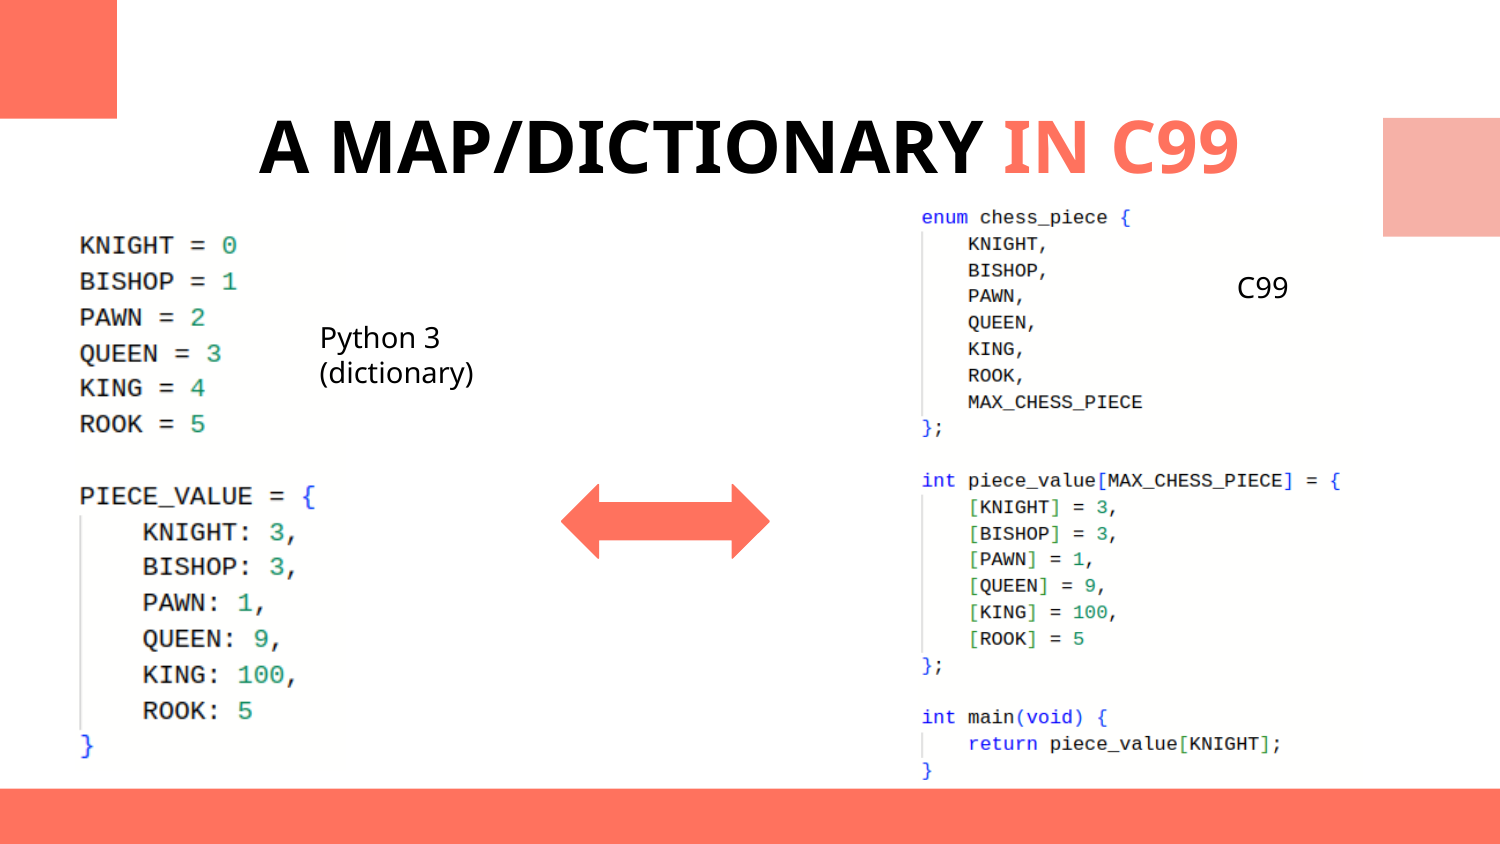

# A MAP/DICTIONARY IN C99
C99
Python 3 (dictionary)